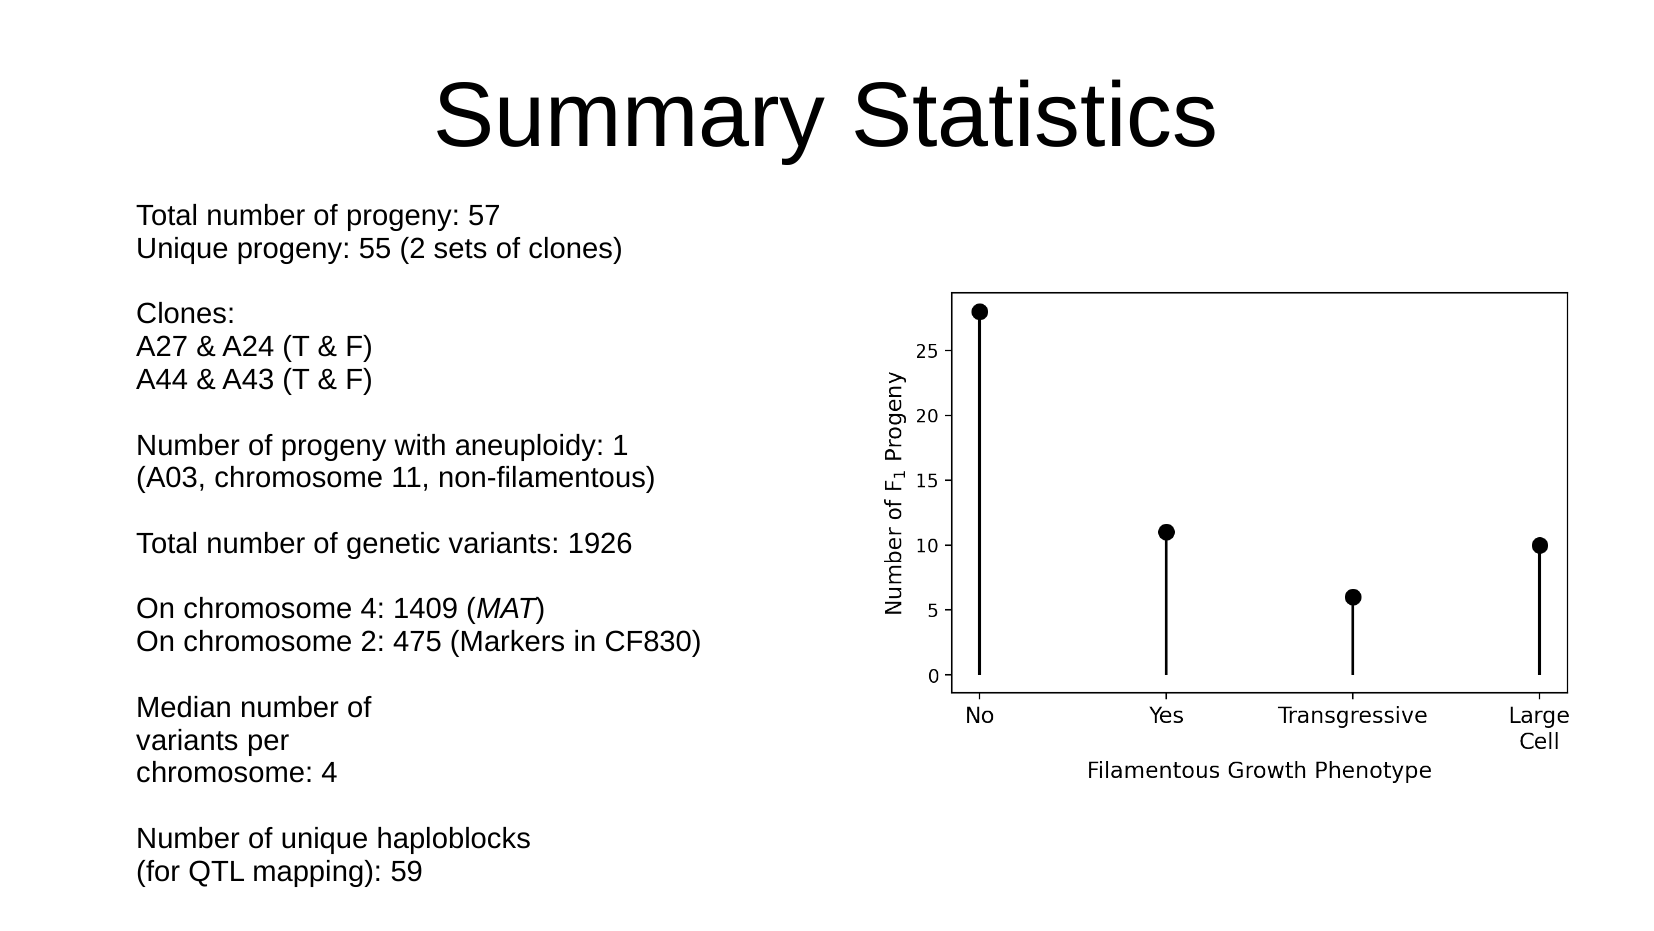

# Summary Statistics
Total number of progeny: 57
Unique progeny: 55 (2 sets of clones)
Clones:
A27 & A24 (T & F)
A44 & A43 (T & F)
Number of progeny with aneuploidy: 1
(A03, chromosome 11, non-filamentous)
Total number of genetic variants: 1926
On chromosome 4: 1409 (MAT)
On chromosome 2: 475 (Markers in CF830)
Median number of
variants per
chromosome: 4
Number of unique haploblocks
(for QTL mapping): 59